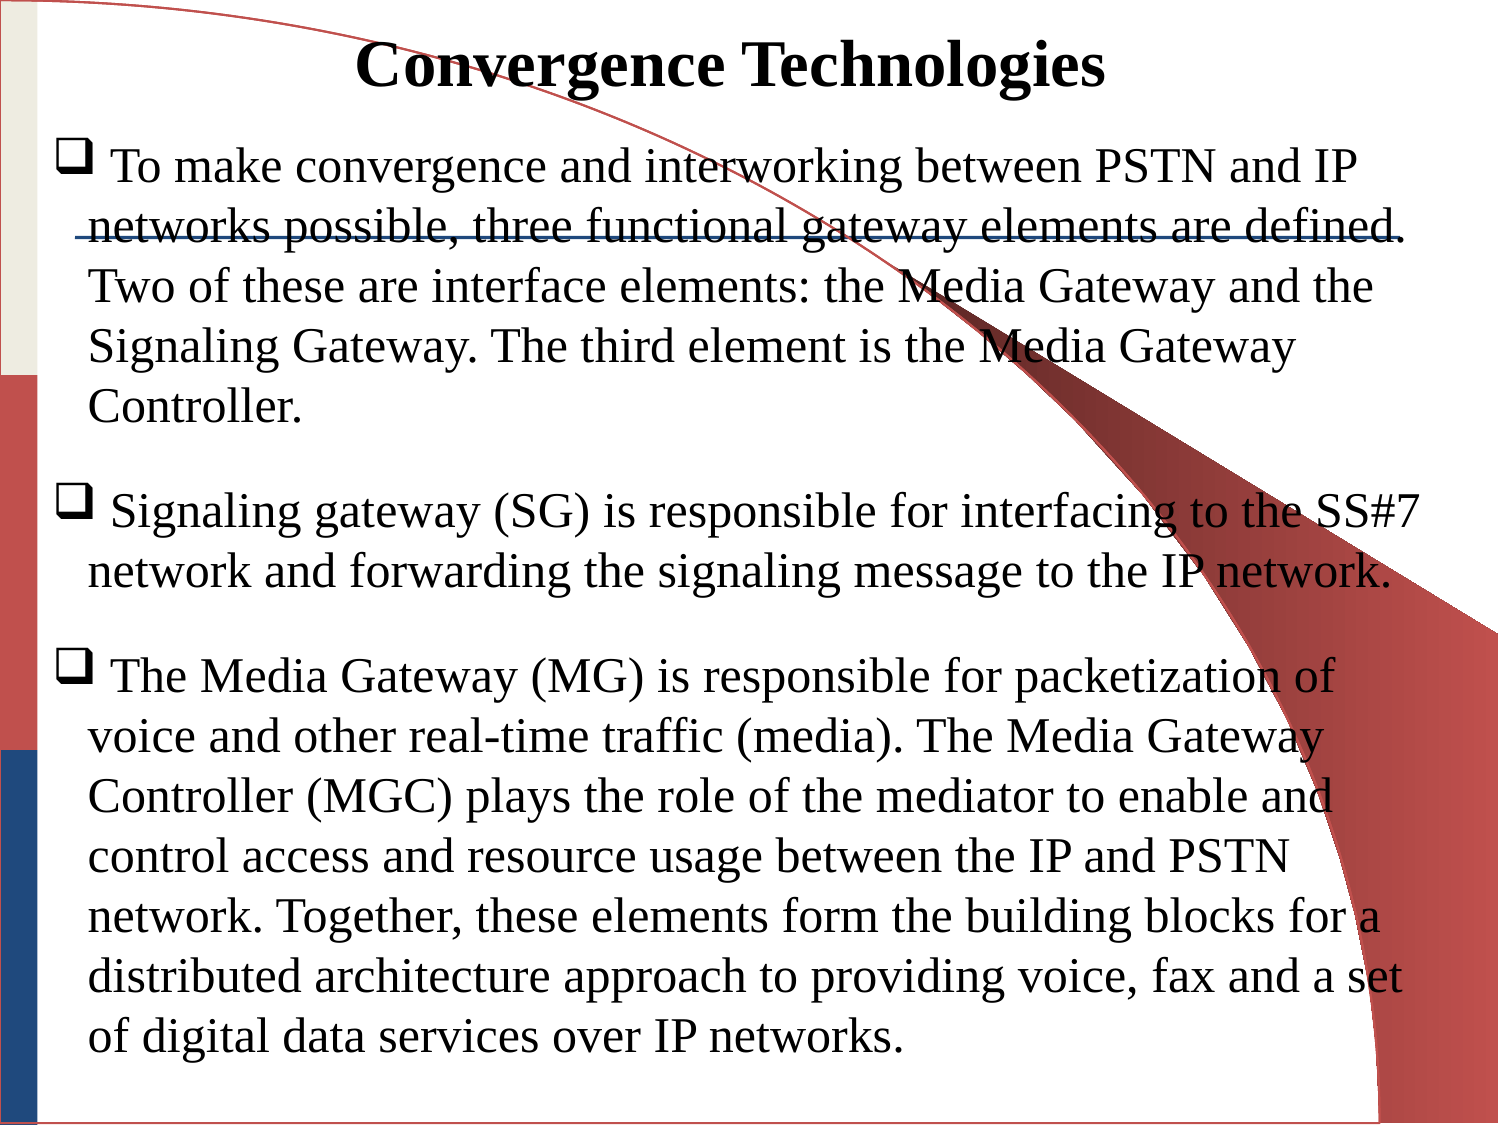

Convergence Technologies
 To make convergence and interworking between PSTN and IP networks possible, three functional gateway elements are defined. Two of these are interface elements: the Media Gateway and the Signaling Gateway. The third element is the Media Gateway Controller.
 Signaling gateway (SG) is responsible for interfacing to the SS#7 network and forwarding the signaling message to the IP network.
 The Media Gateway (MG) is responsible for packetization of voice and other real-time traffic (media). The Media Gateway Controller (MGC) plays the role of the mediator to enable and control access and resource usage between the IP and PSTN network. Together, these elements form the building blocks for a distributed architecture approach to providing voice, fax and a set of digital data services over IP networks.